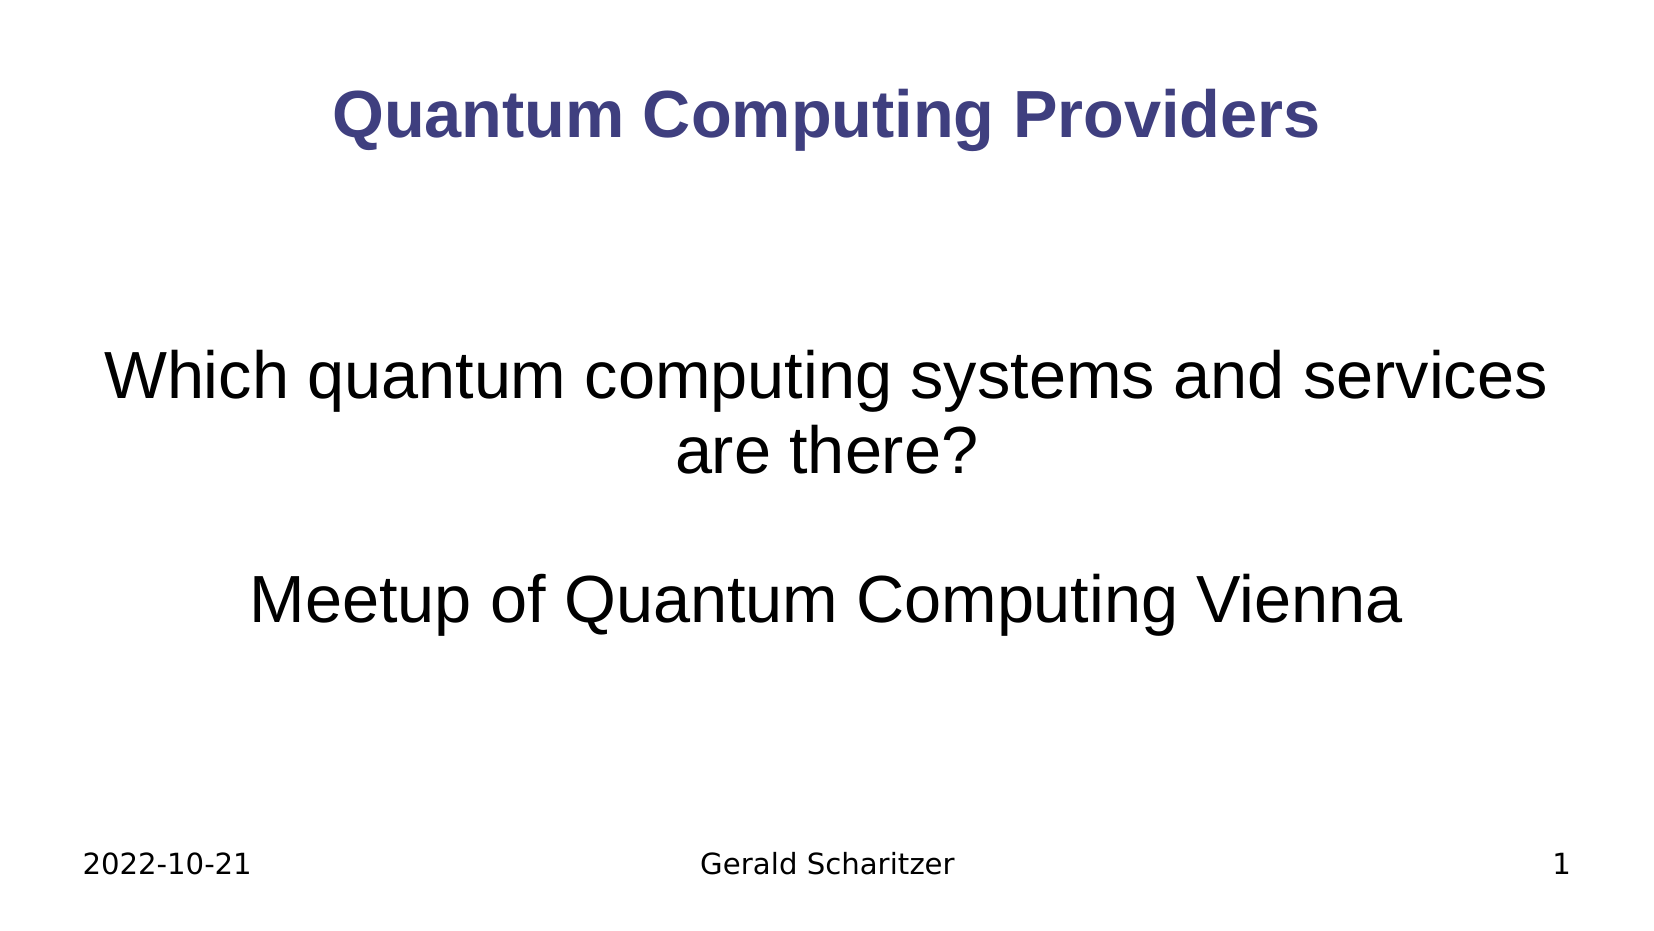

# Quantum Computing Providers
Which quantum computing systems and services are there?
Meetup of Quantum Computing Vienna
2022-10-21
Gerald Scharitzer
1